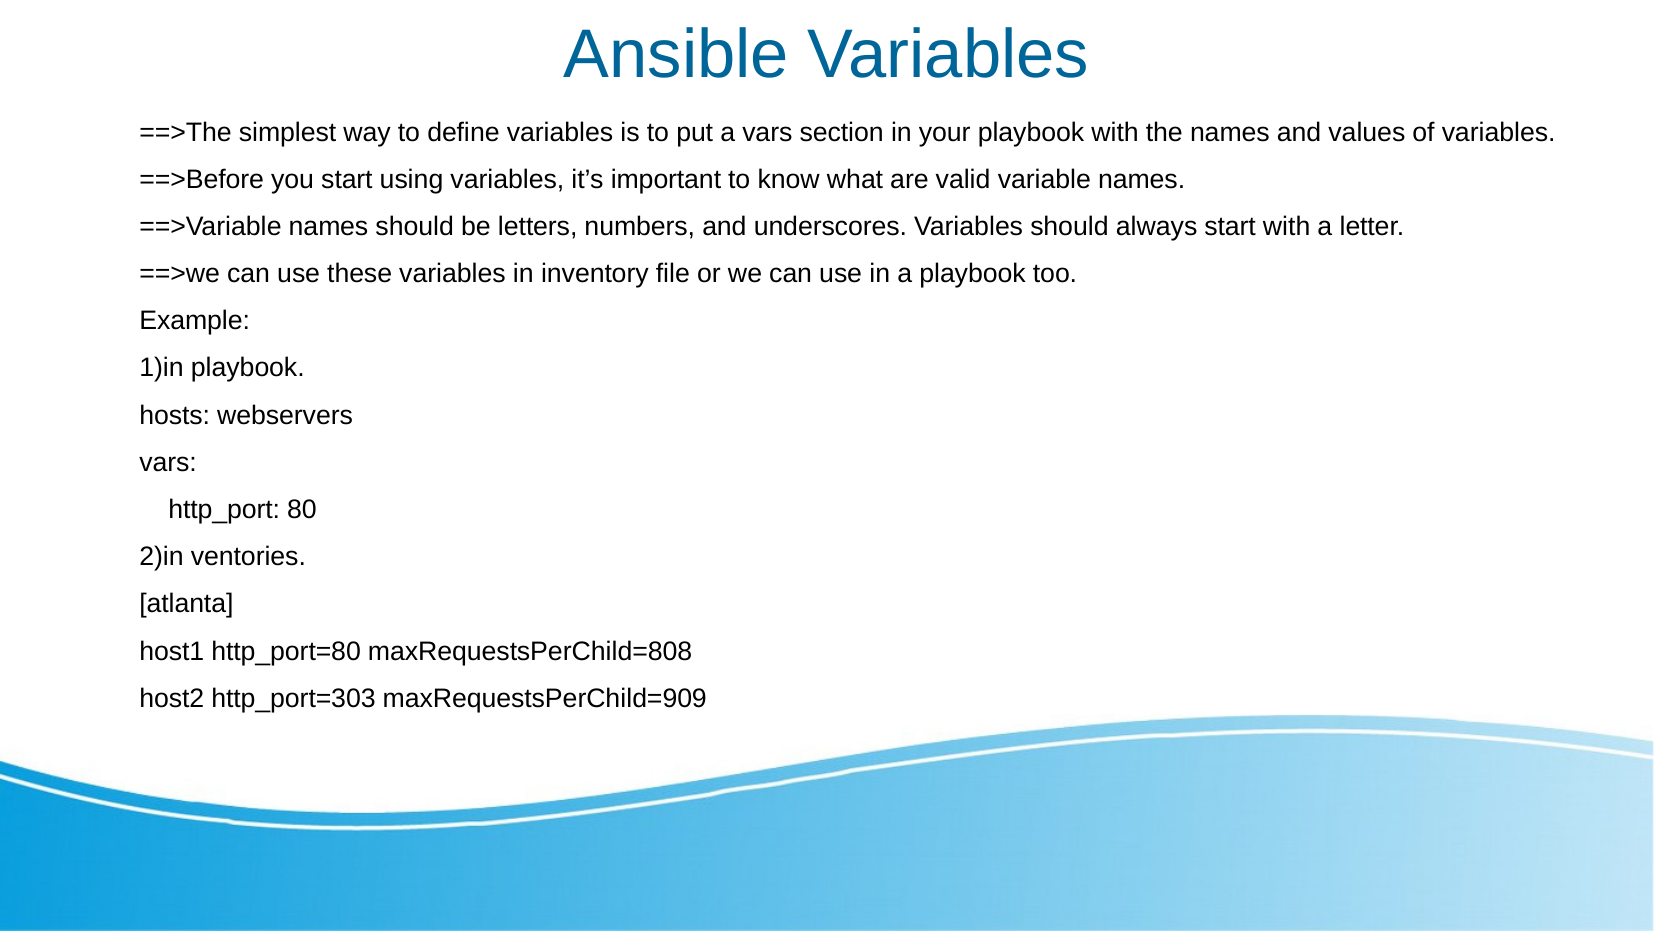

# Ansible Variables
==>The simplest way to define variables is to put a vars section in your playbook with the names and values of variables.
==>Before you start using variables, it’s important to know what are valid variable names.
==>Variable names should be letters, numbers, and underscores. Variables should always start with a letter.
==>we can use these variables in inventory file or we can use in a playbook too.
Example:
1)in playbook.
hosts: webservers
vars:
 http_port: 80
2)in ventories.
[atlanta]
host1 http_port=80 maxRequestsPerChild=808
host2 http_port=303 maxRequestsPerChild=909